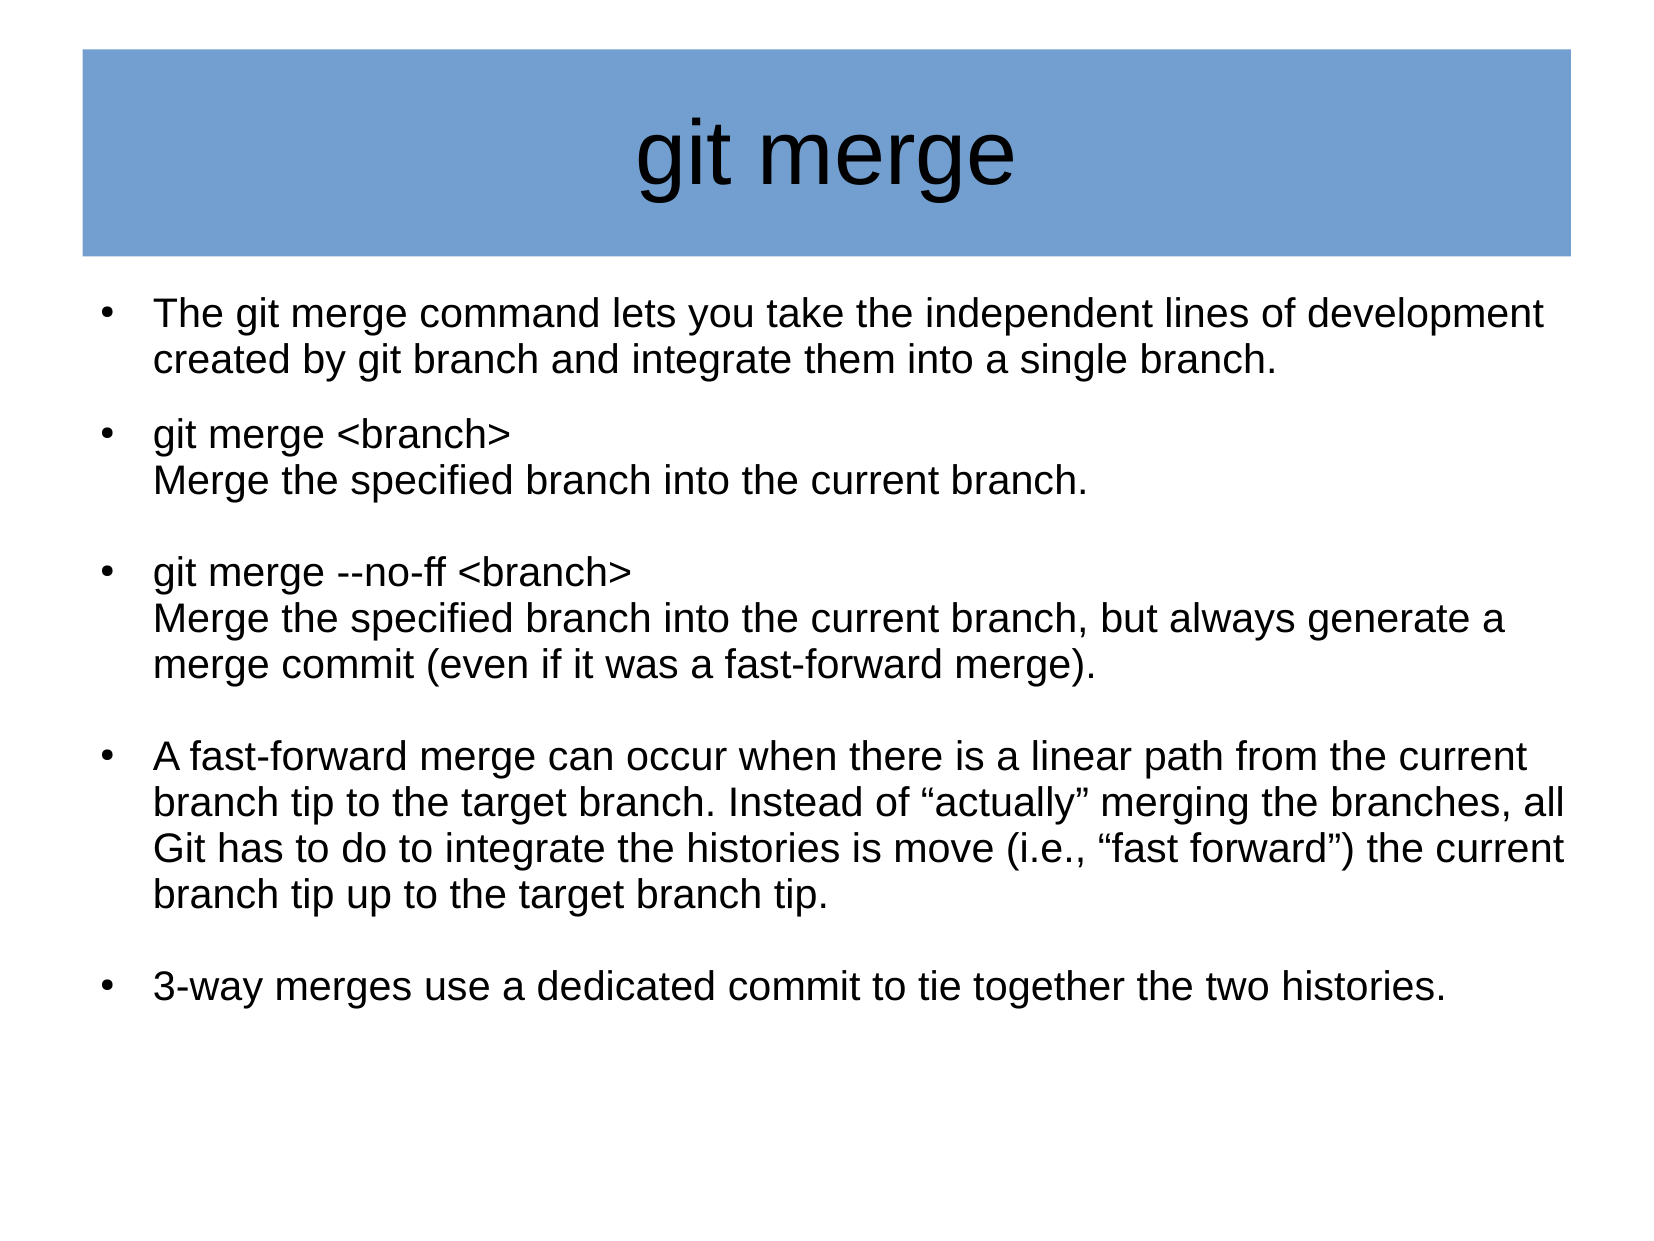

# git merge
The git merge command lets you take the independent lines of development created by git branch and integrate them into a single branch.
git merge <branch>
Merge the specified branch into the current branch.
git merge --no-ff <branch>
Merge the specified branch into the current branch, but always generate a merge commit (even if it was a fast-forward merge).
A fast-forward merge can occur when there is a linear path from the current branch tip to the target branch. Instead of “actually” merging the branches, all Git has to do to integrate the histories is move (i.e., “fast forward”) the current branch tip up to the target branch tip.
3-way merges use a dedicated commit to tie together the two histories.